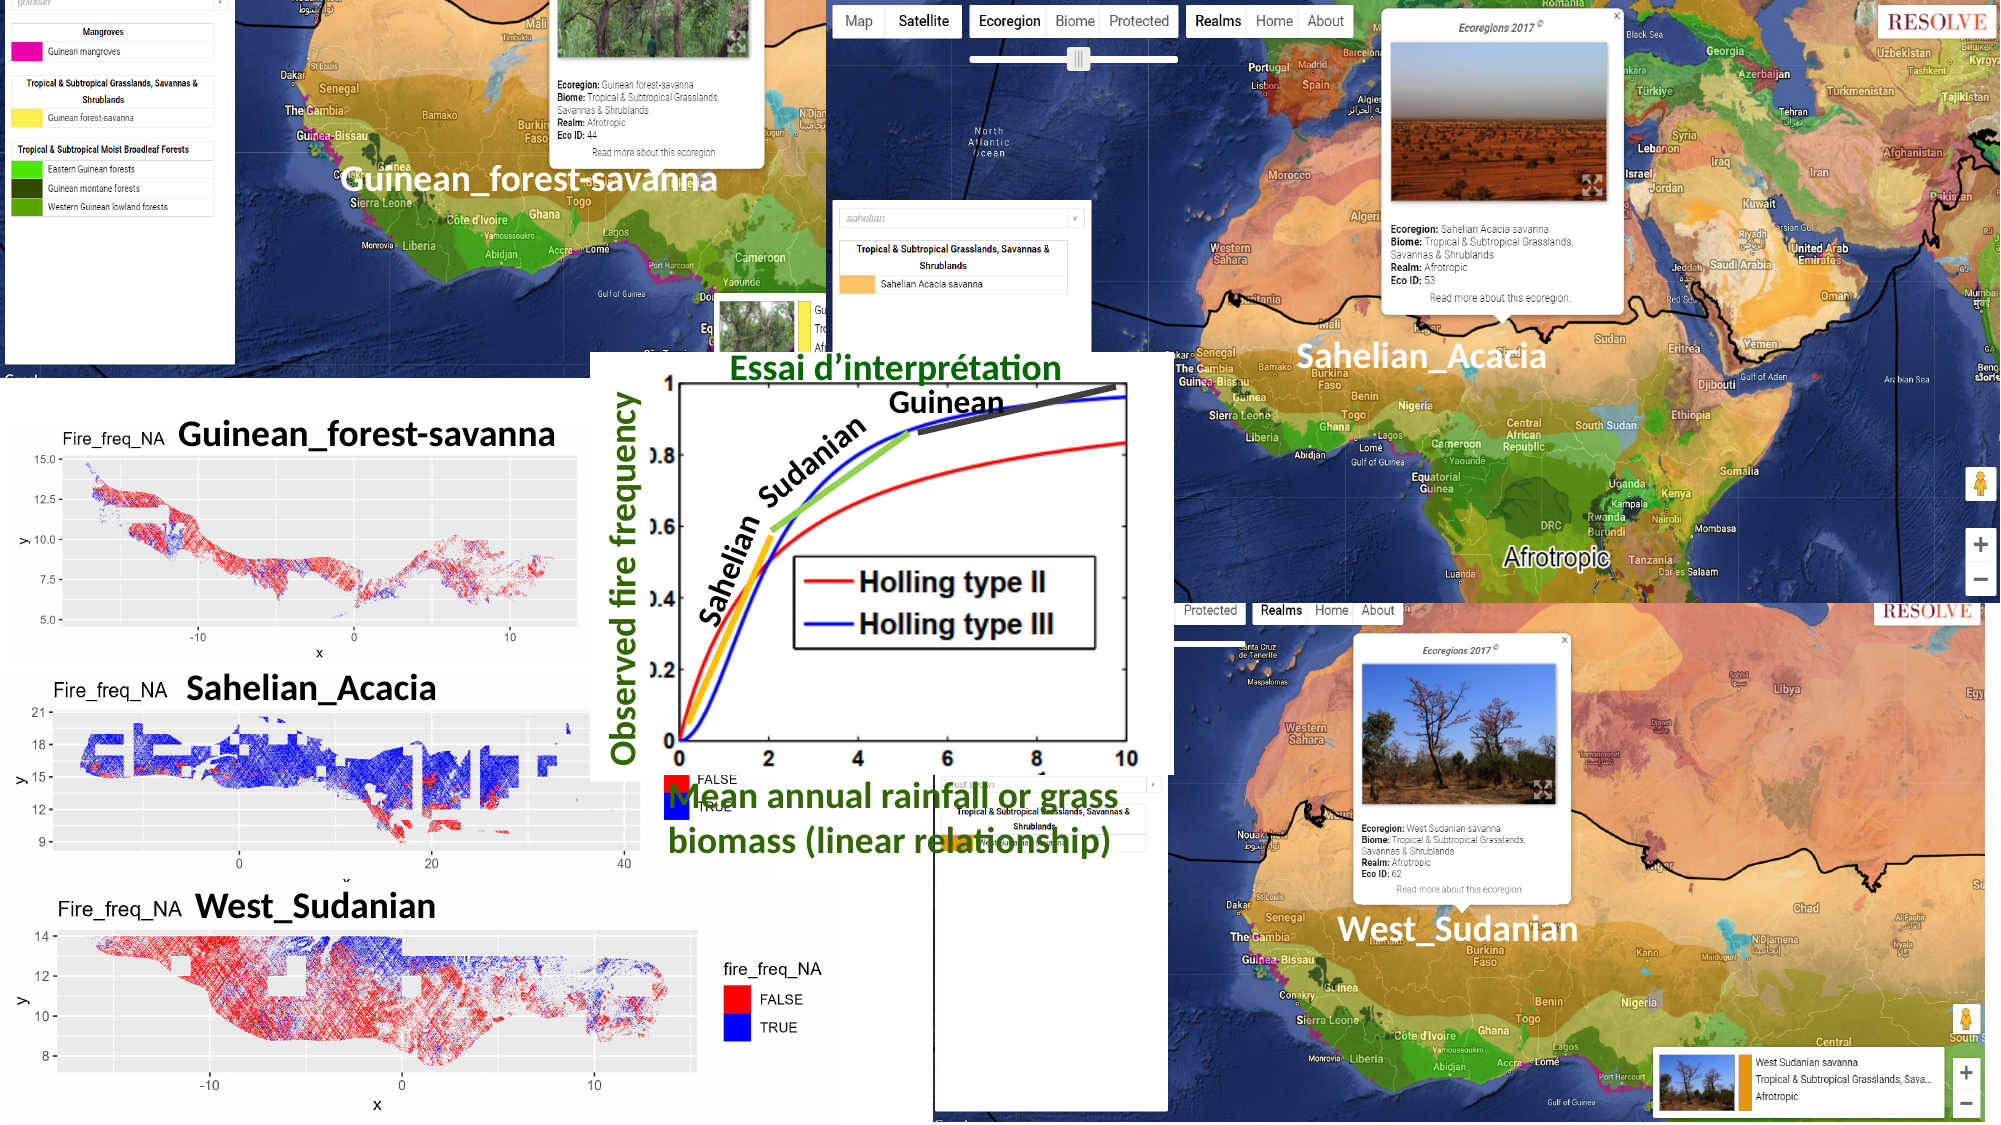

Guinean_forest-savanna
Sahelian_Acacia
Essai d’interprétation
Guinean
Guinean_forest-savanna
Sudanian
Sahelian
Observed fire frequency
Sahelian_Acacia
Mean annual rainfall or grass biomass (linear relationship)
West_Sudanian
West_Sudanian